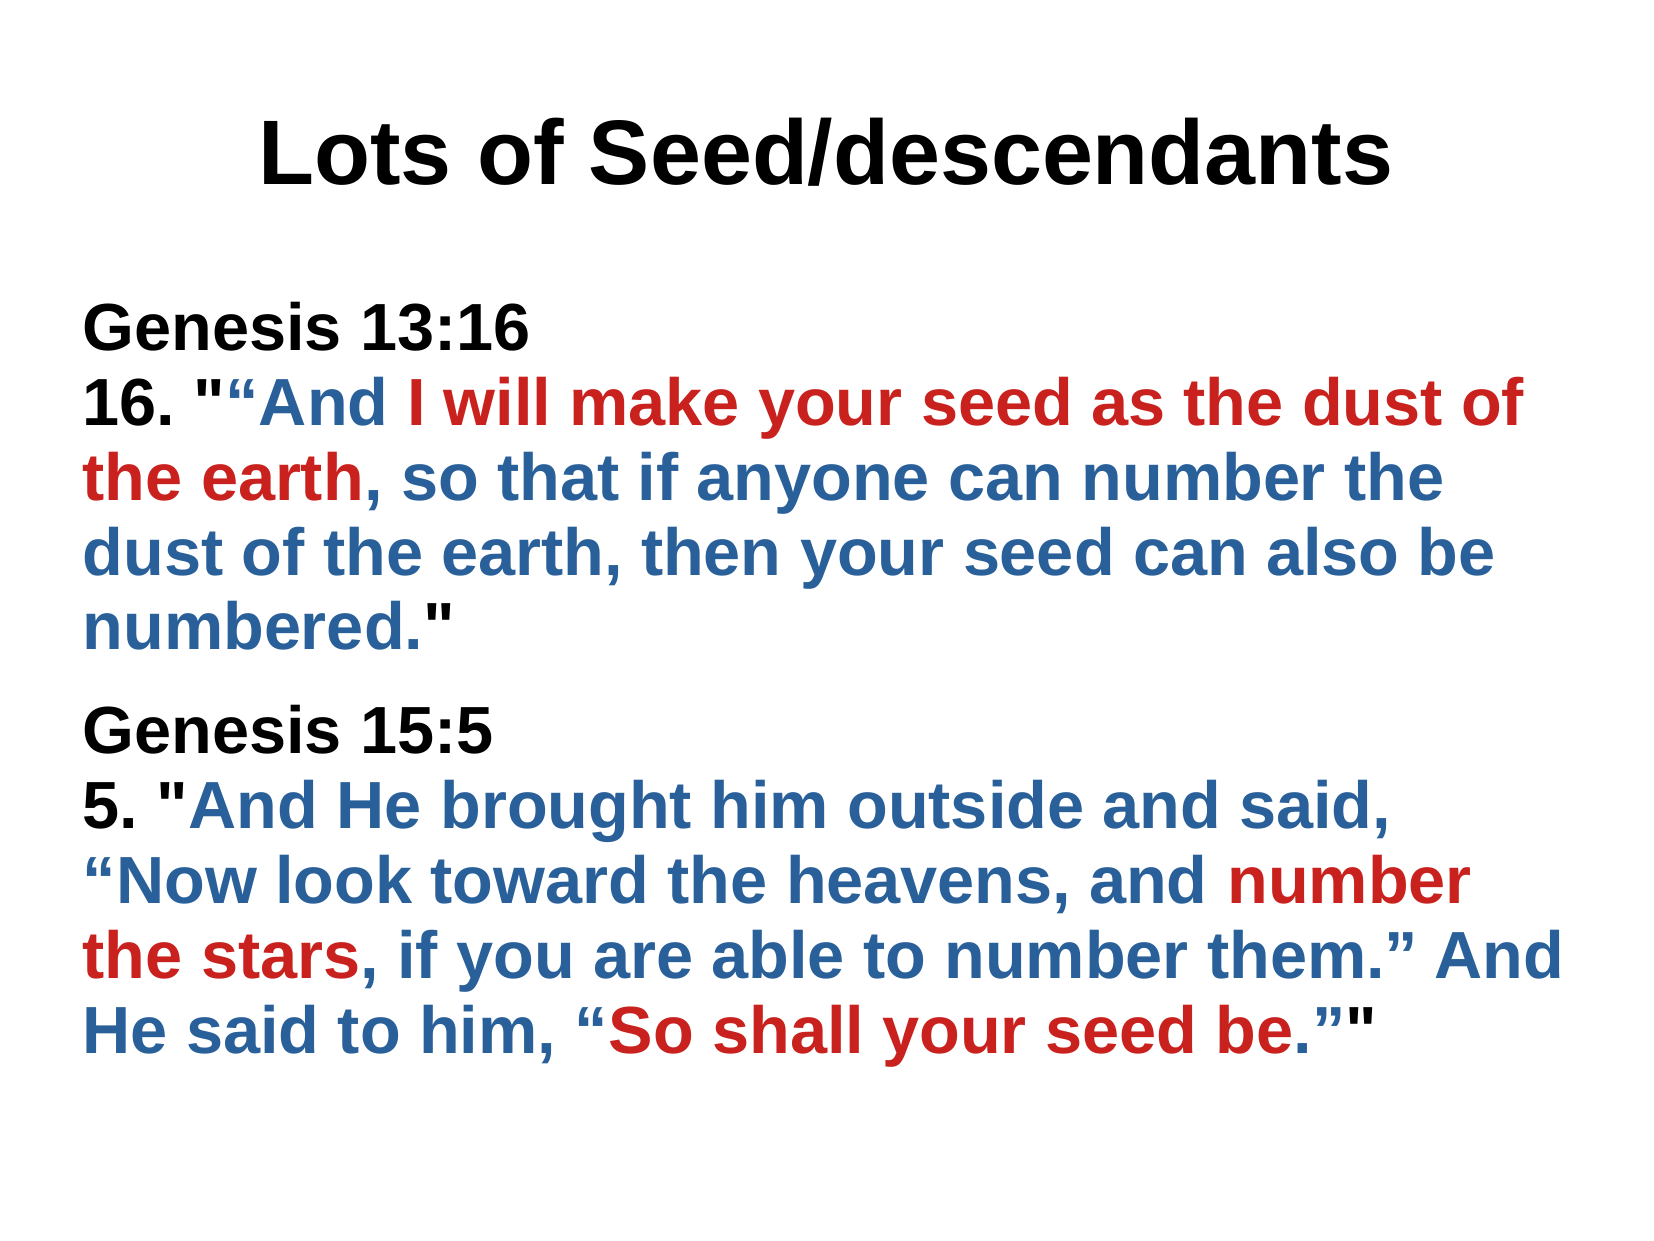

# Lots of Seed/descendants
Genesis 13:16
16. "“And I will make your seed as the dust of the earth, so that if anyone can number the dust of the earth, then your seed can also be numbered."
Genesis 15:5
5. "And He brought him outside and said, “Now look toward the heavens, and number the stars, if you are able to number them.” And He said to him, “So shall your seed be.”"